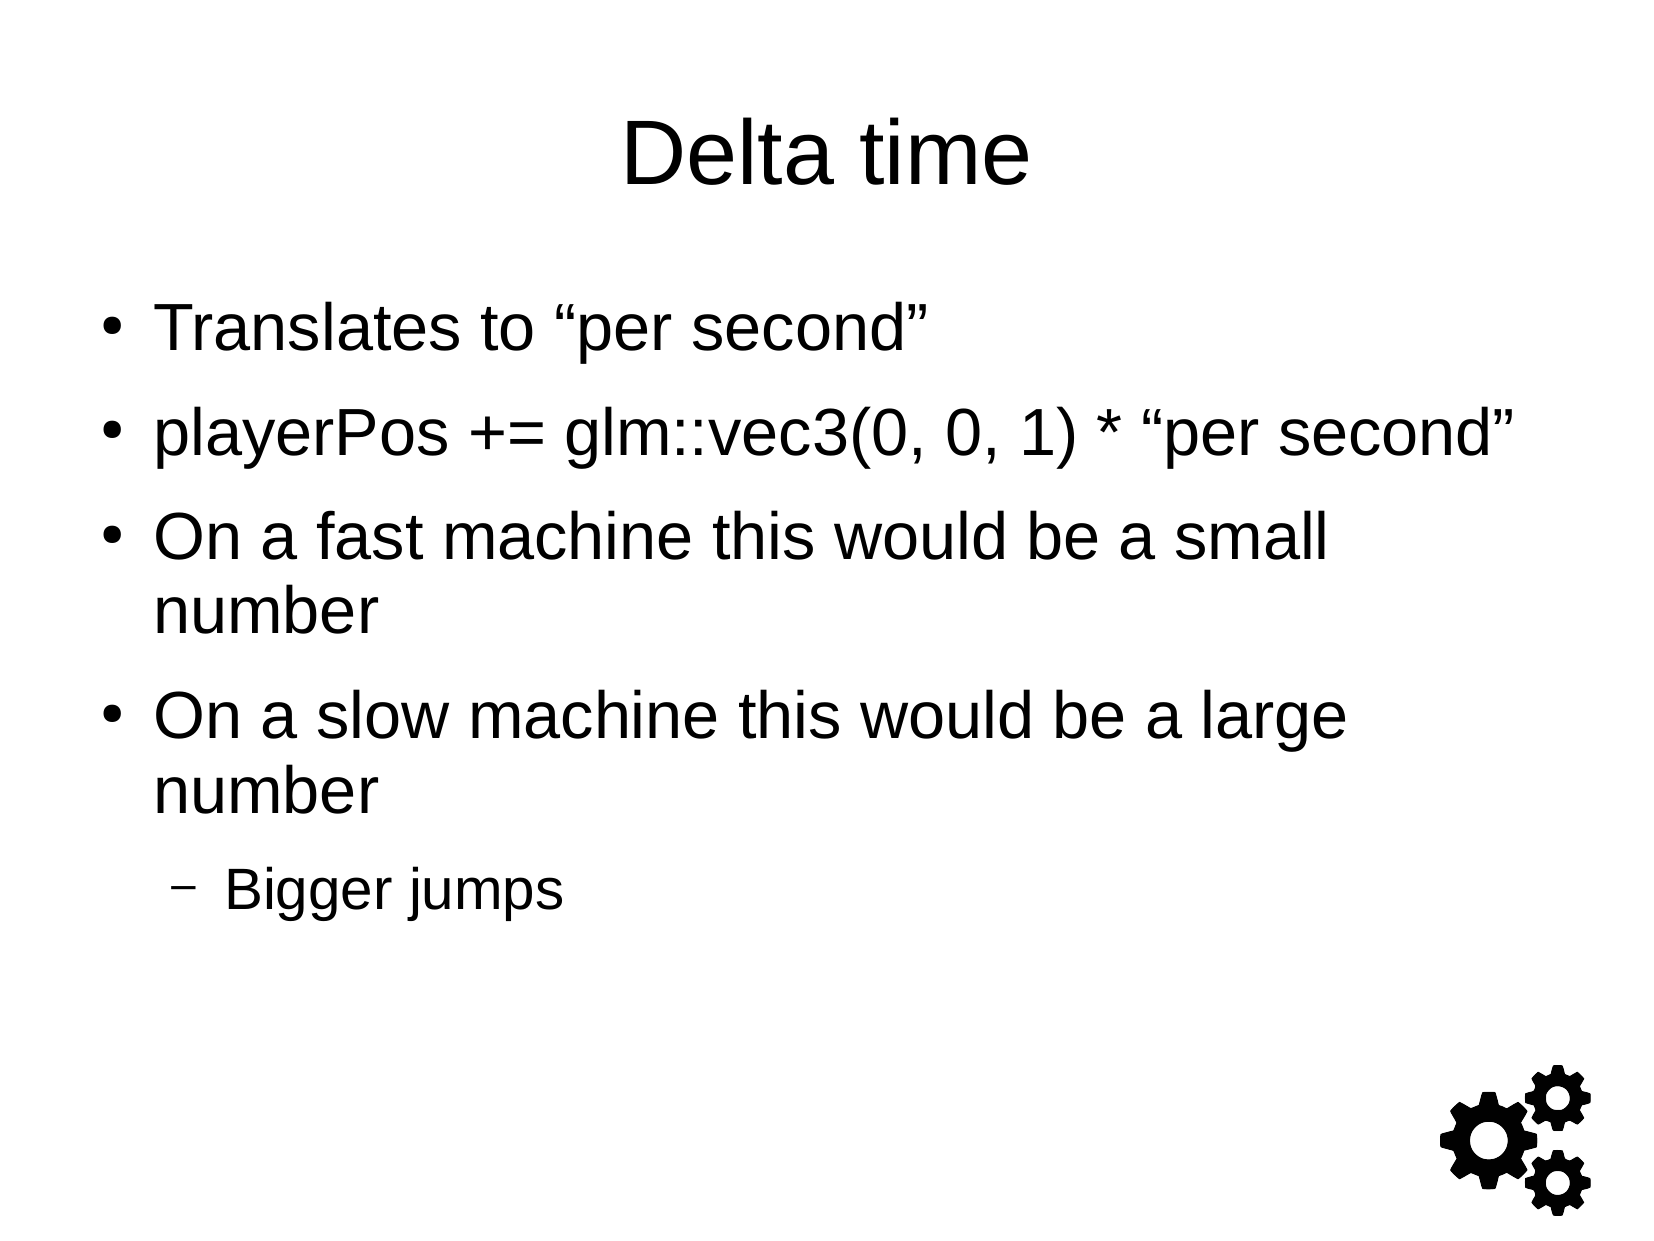

# Delta time
Translates to “per second”
playerPos += glm::vec3(0, 0, 1) * “per second”
On a fast machine this would be a small number
On a slow machine this would be a large number
Bigger jumps